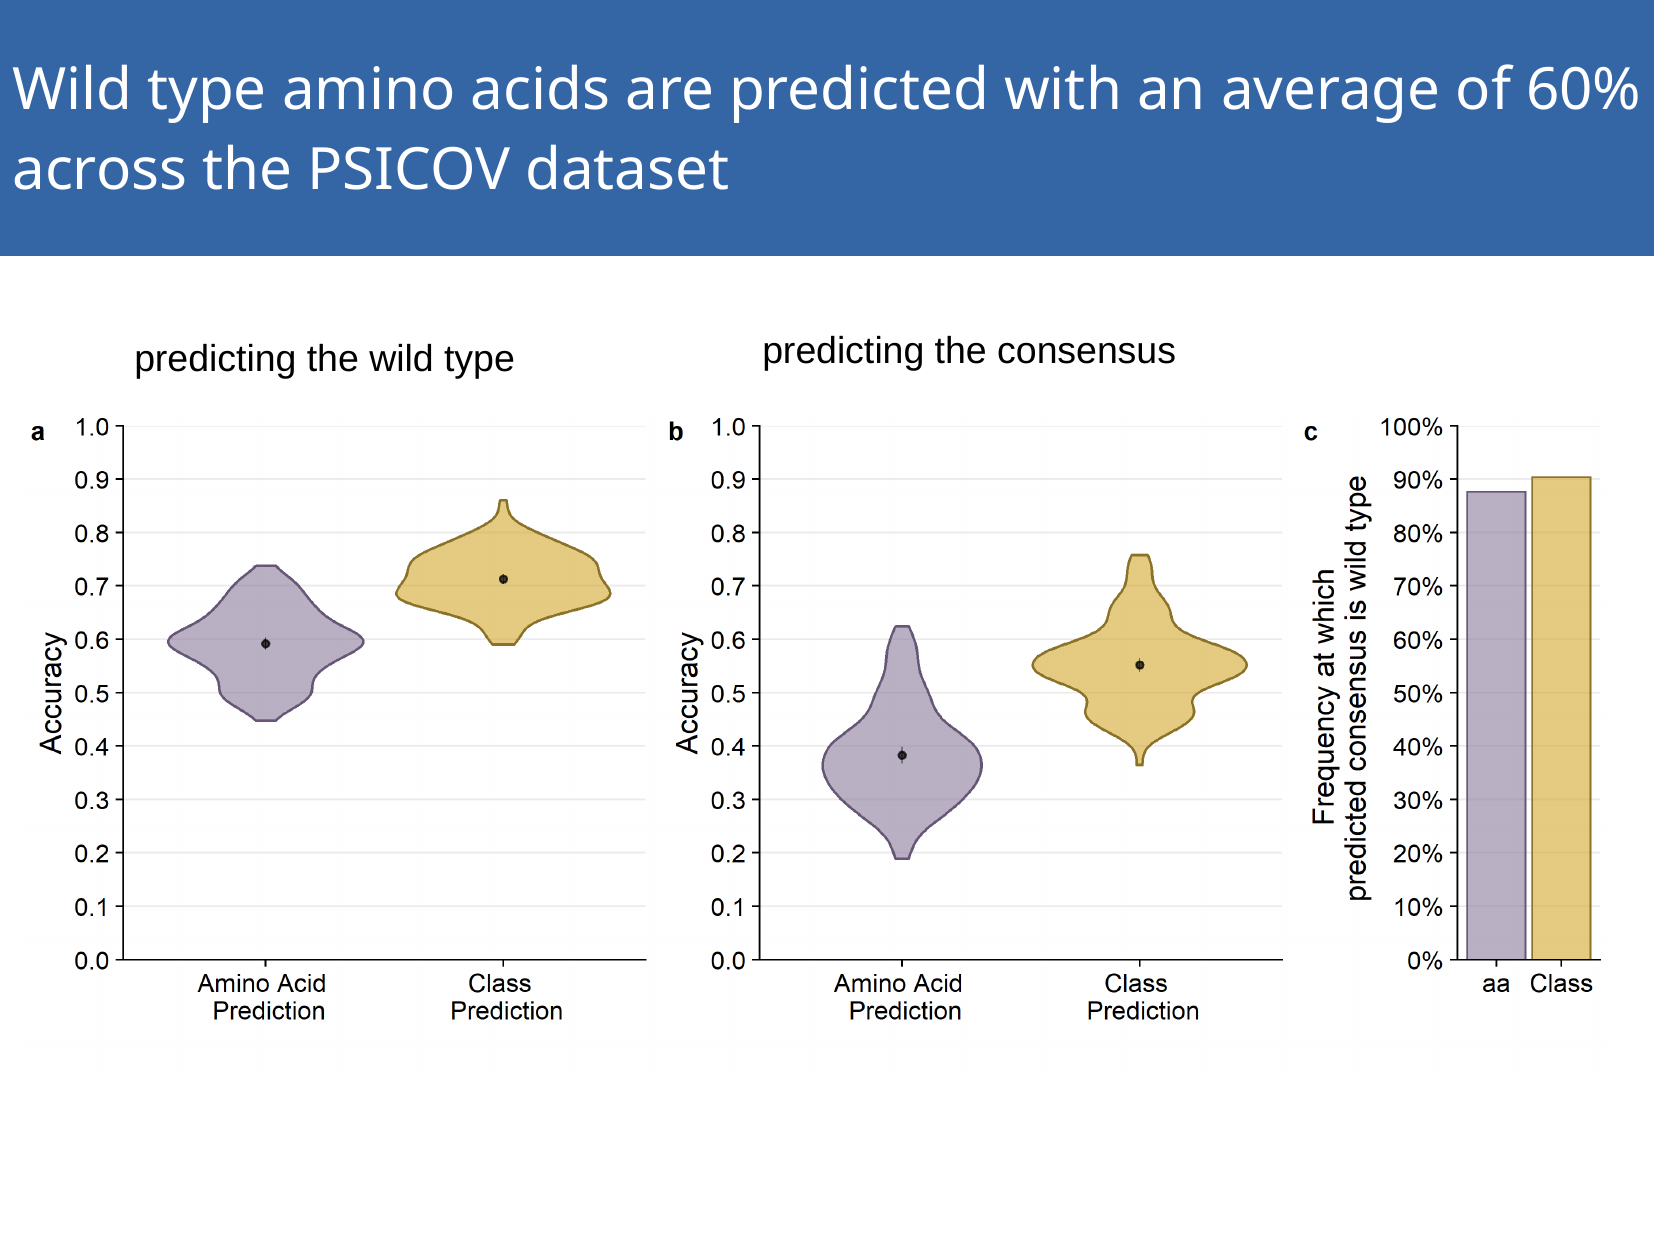

Wild type amino acids are predicted with an average of 60%
across the PSICOV dataset
predicting the consensus
predicting the wild type